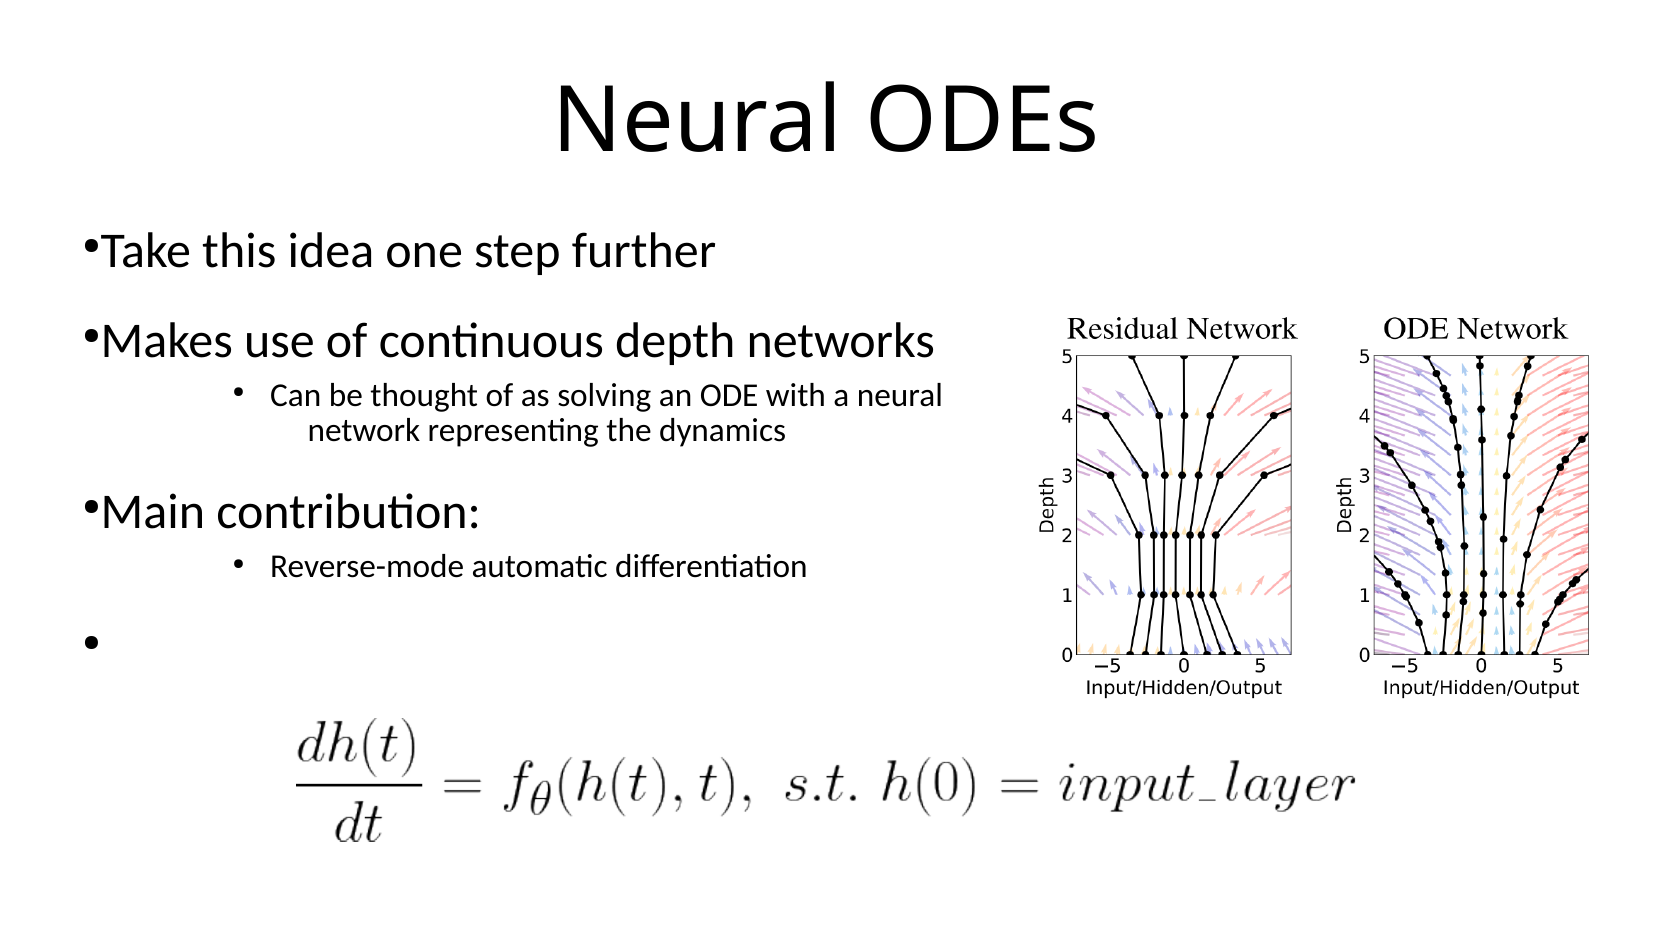

# Neural ODEs
Take this idea one step further
Makes use of continuous depth networks
Can be thought of as solving an ODE with a neural network representing the dynamics
Main contribution:
Reverse-mode automatic differentiation